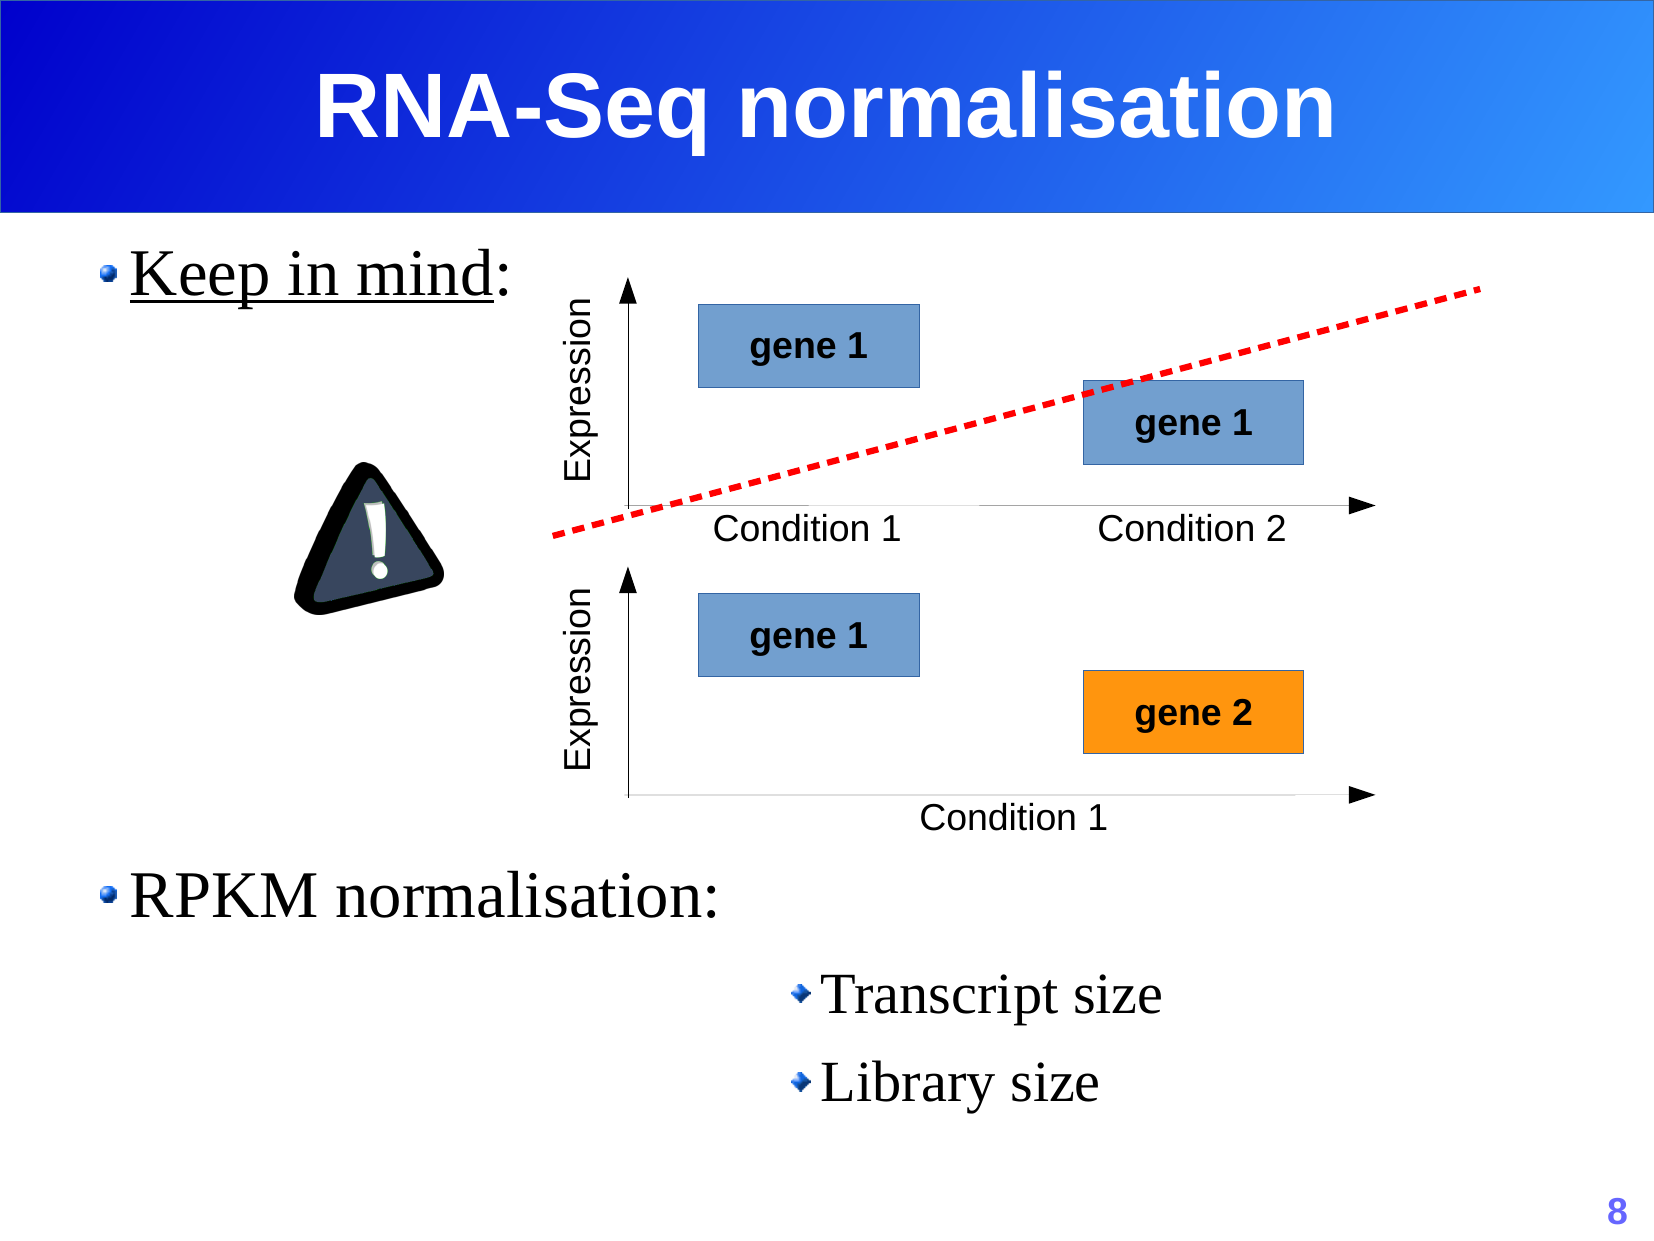

# RNA-Seq normalisation
Keep in mind:
RPKM normalisation:
Transcript size
Library size
gene 1
Expression
gene 1
Condition 1
Condition 2
gene 1
Expression
gene 2
Condition 1
8